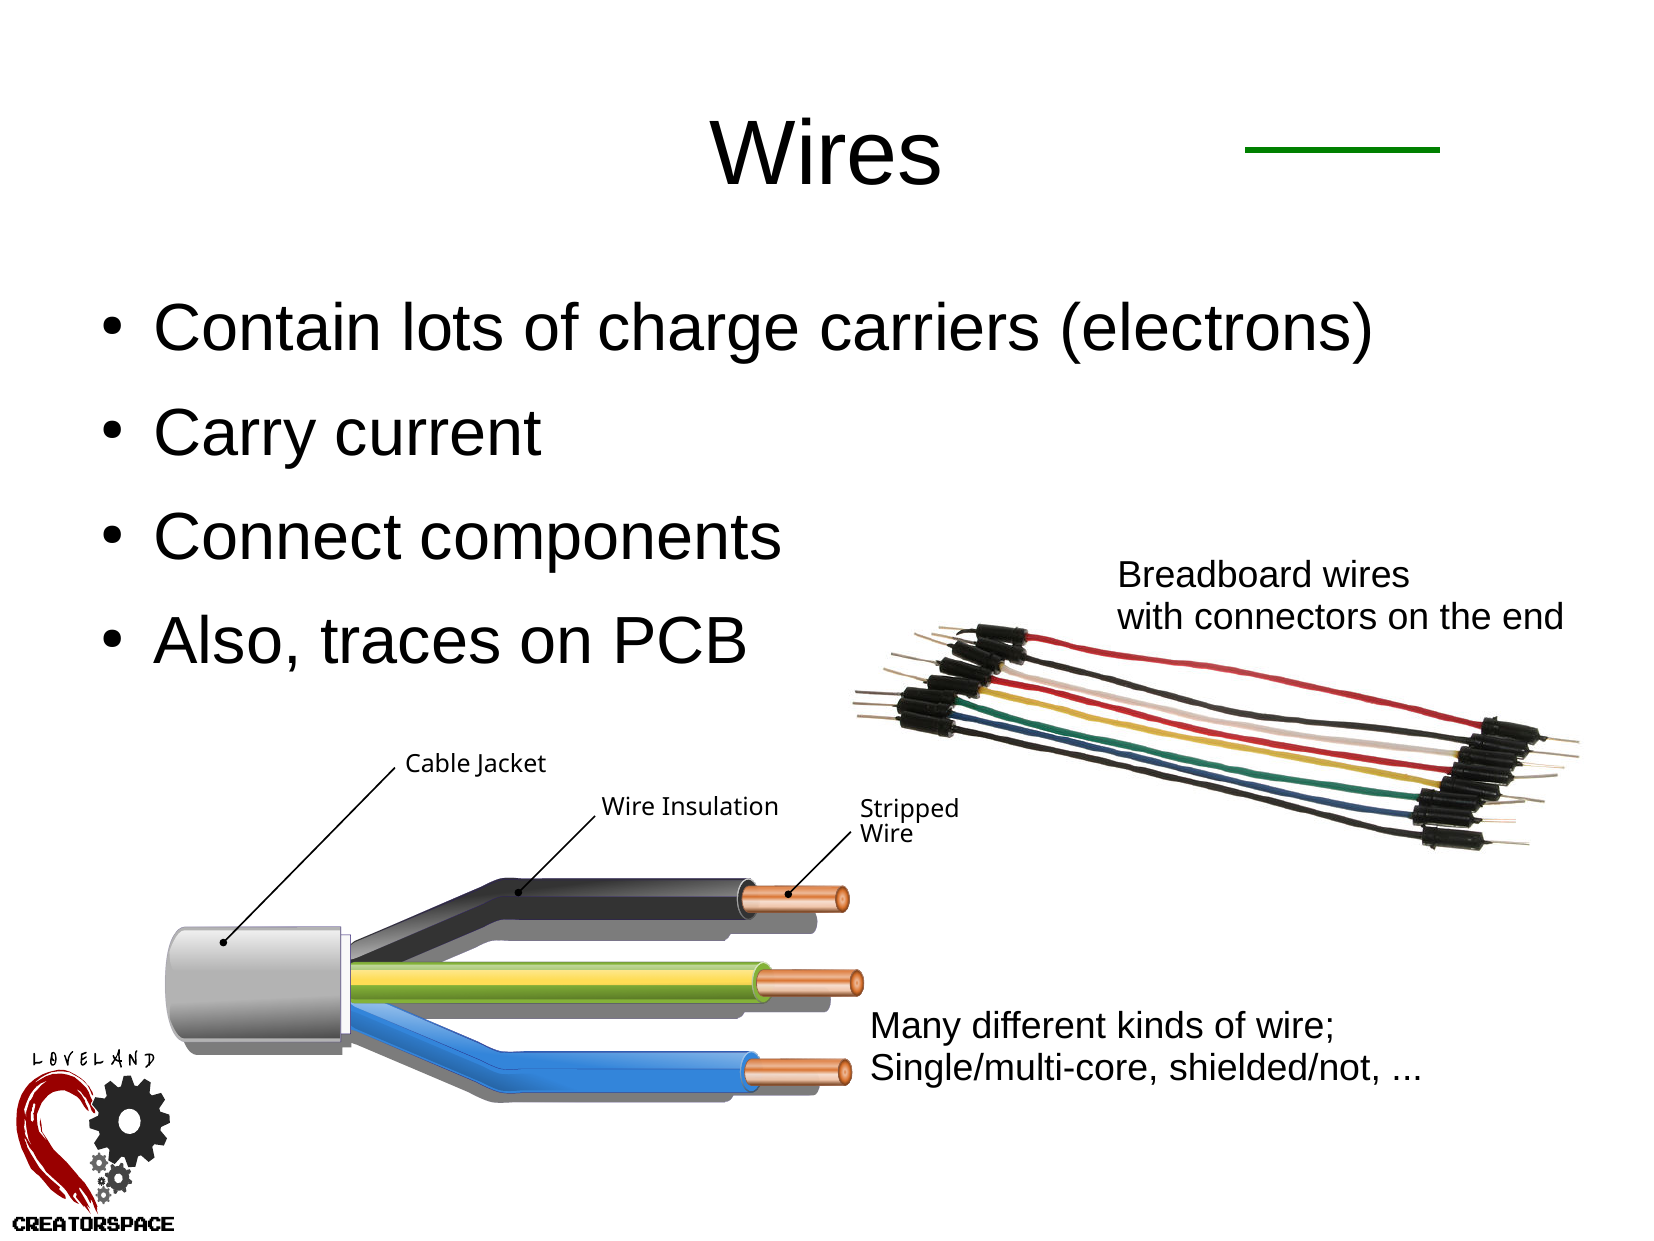

# Wires
Contain lots of charge carriers (electrons)
Carry current
Connect components
Also, traces on PCB
Breadboard wires
with connectors on the end
Many different kinds of wire;
Single/multi-core, shielded/not, ...